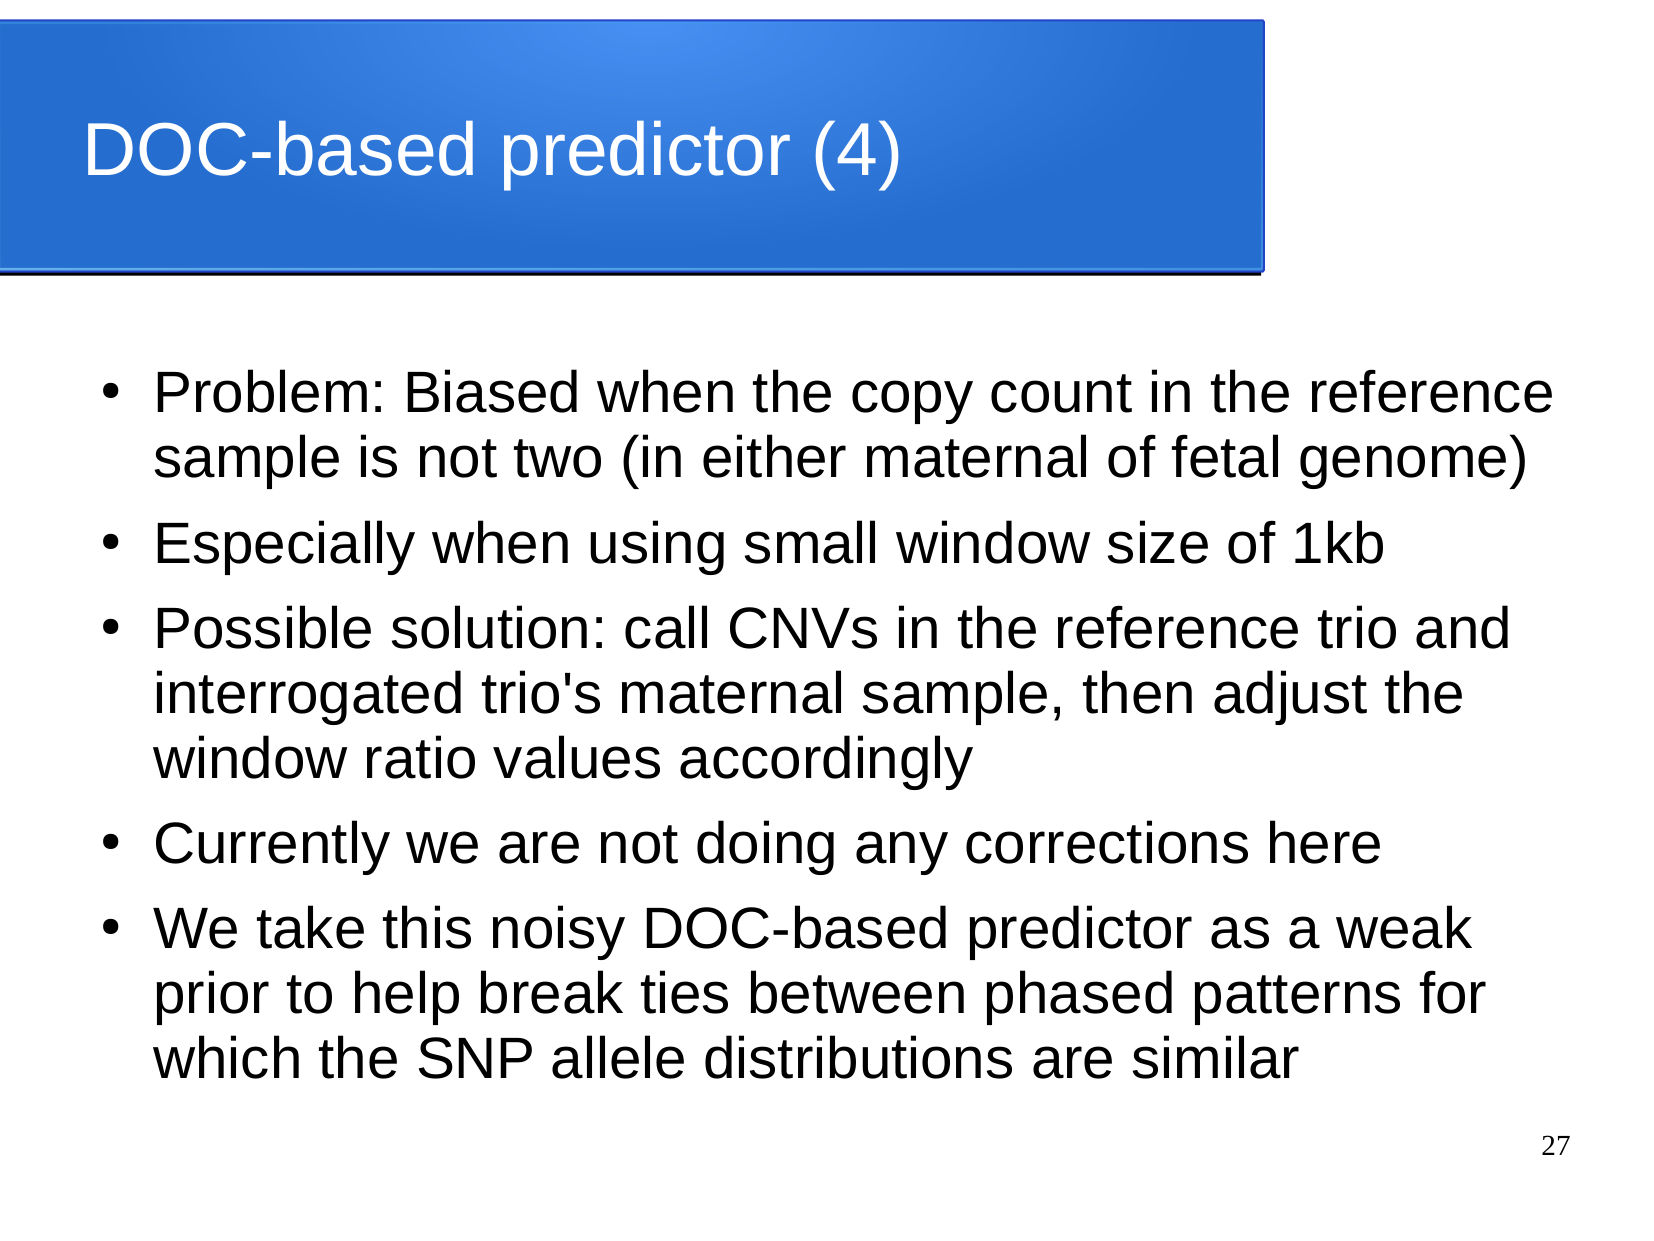

# DOC-based predictor (4)
Problem: Biased when the copy count in the reference sample is not two (in either maternal of fetal genome)
Especially when using small window size of 1kb
Possible solution: call CNVs in the reference trio and interrogated trio's maternal sample, then adjust the window ratio values accordingly
Currently we are not doing any corrections here
We take this noisy DOC-based predictor as a weak prior to help break ties between phased patterns for which the SNP allele distributions are similar
27